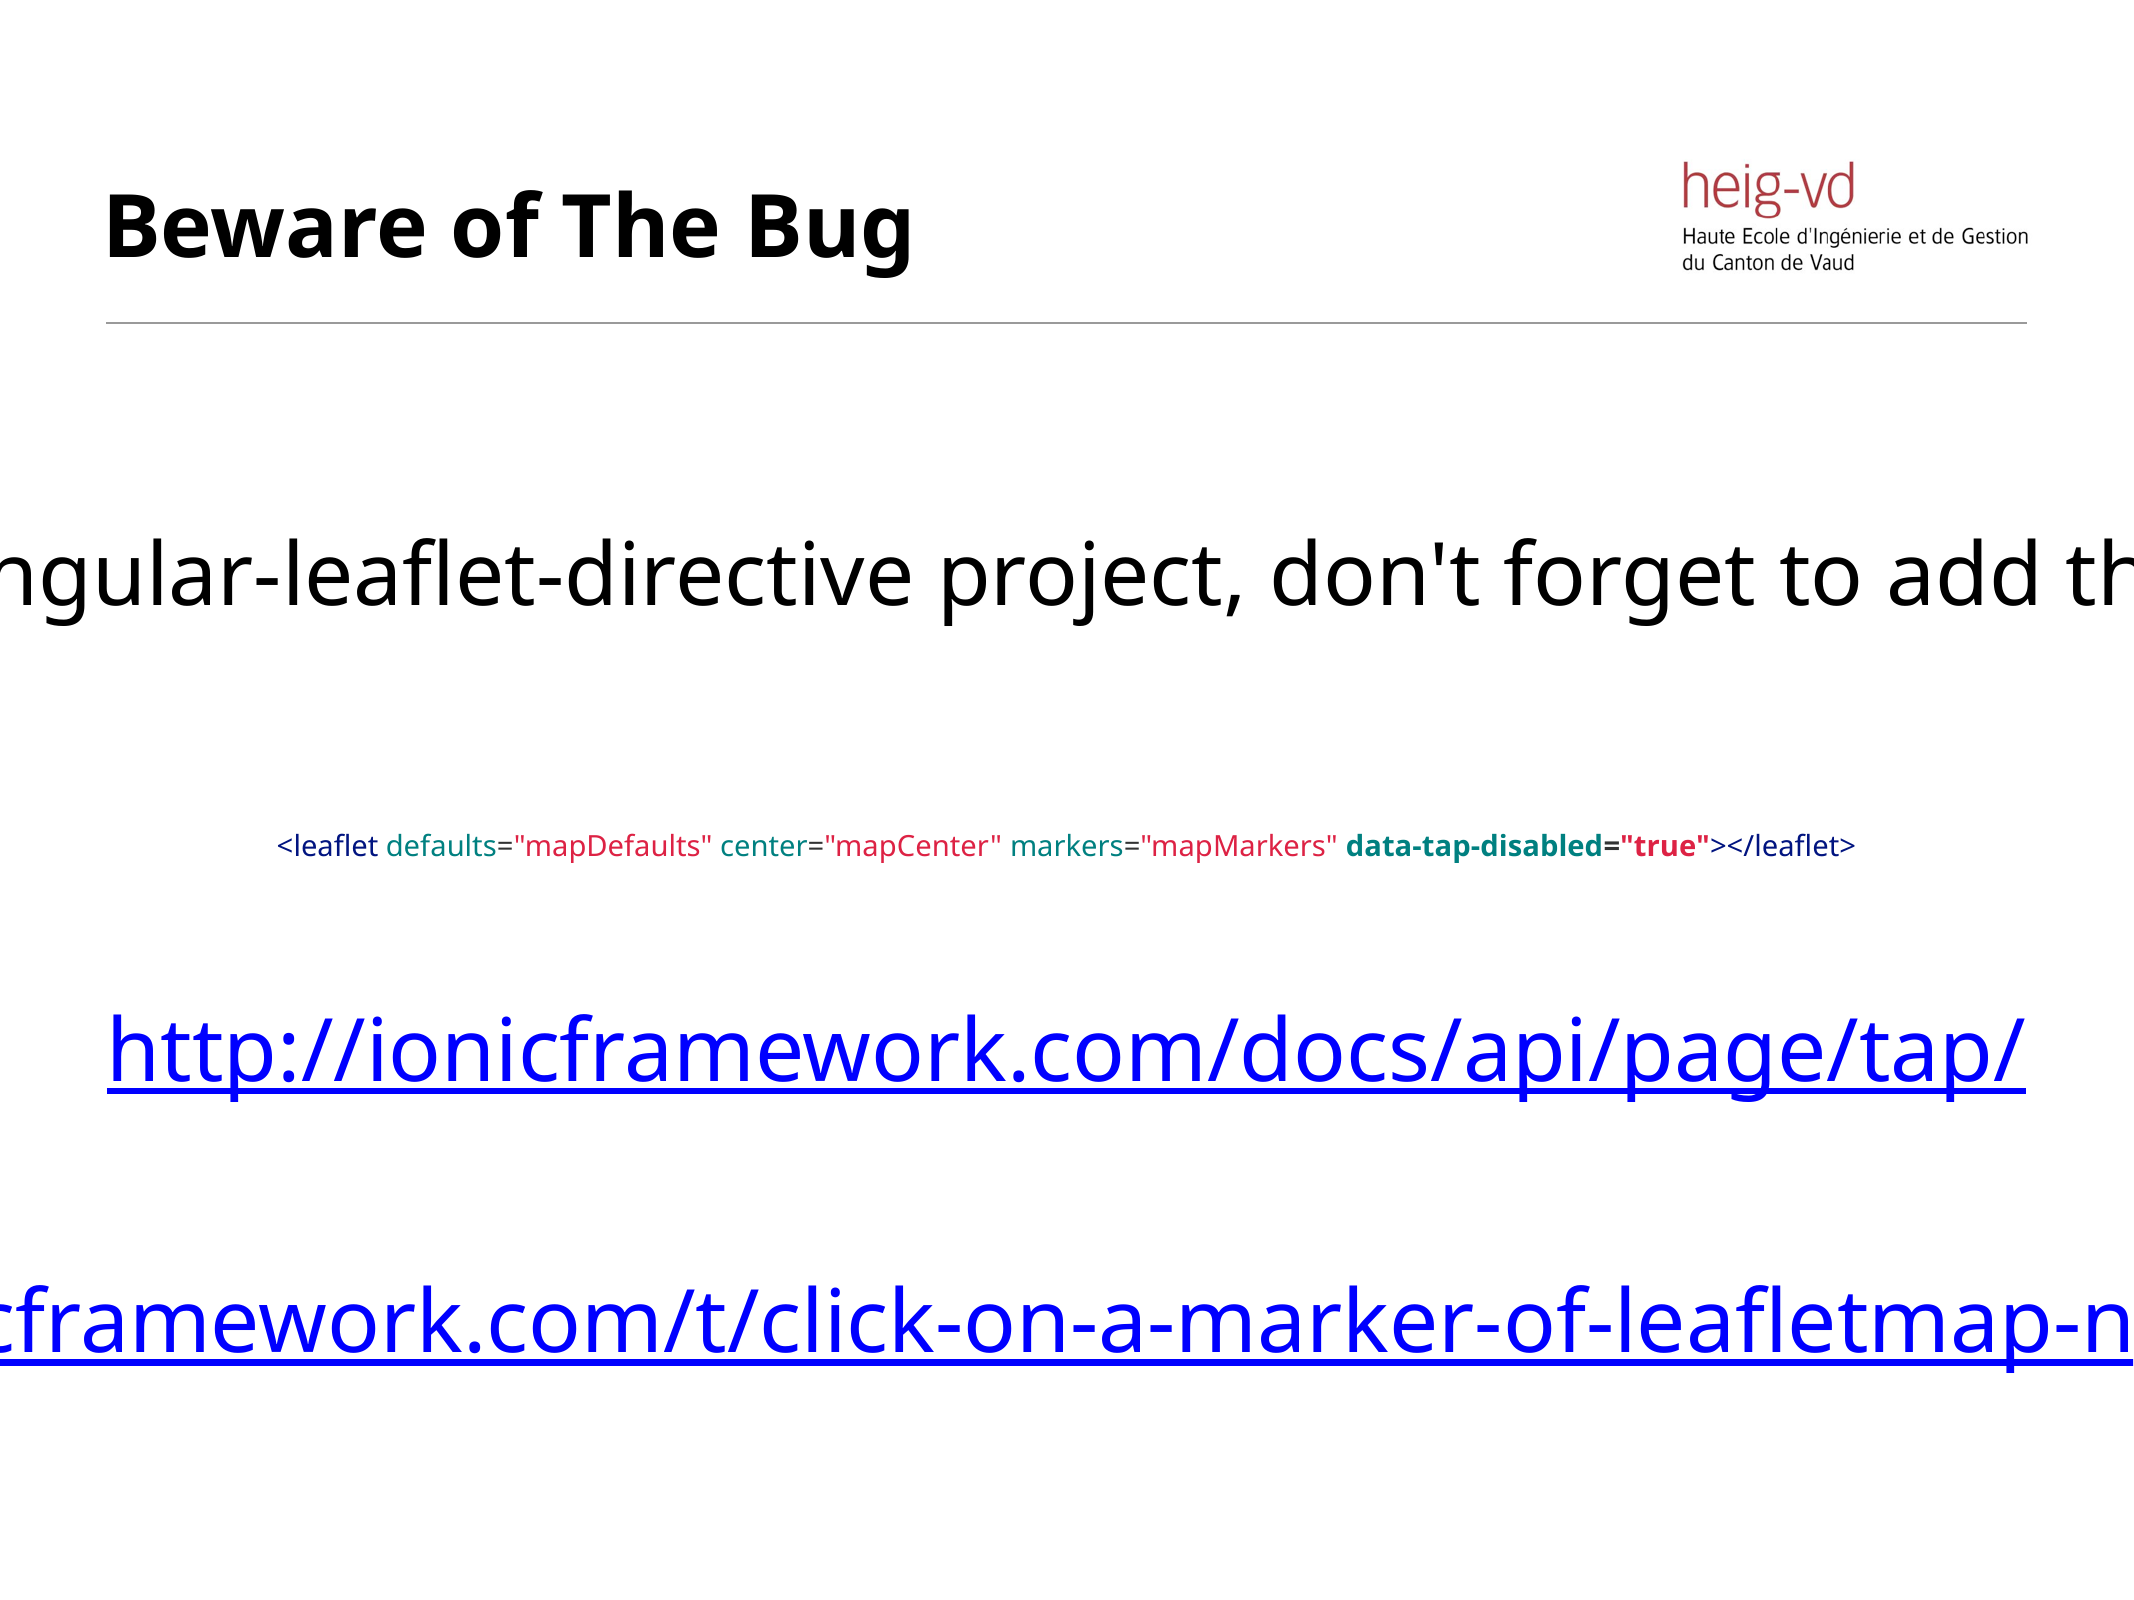

# Beware of The Bug
If you copy-paste examples from the angular-leaflet-directive project, don't forget to add the data-tap-disabled="true" attribute.
<leaflet defaults="mapDefaults" center="mapCenter" markers="mapMarkers" data-tap-disabled="true"></leaflet>
http://ionicframework.com/docs/api/page/tap/
http://forum.ionicframework.com/t/click-on-a-marker-of-leafletmap-not-working/4378/